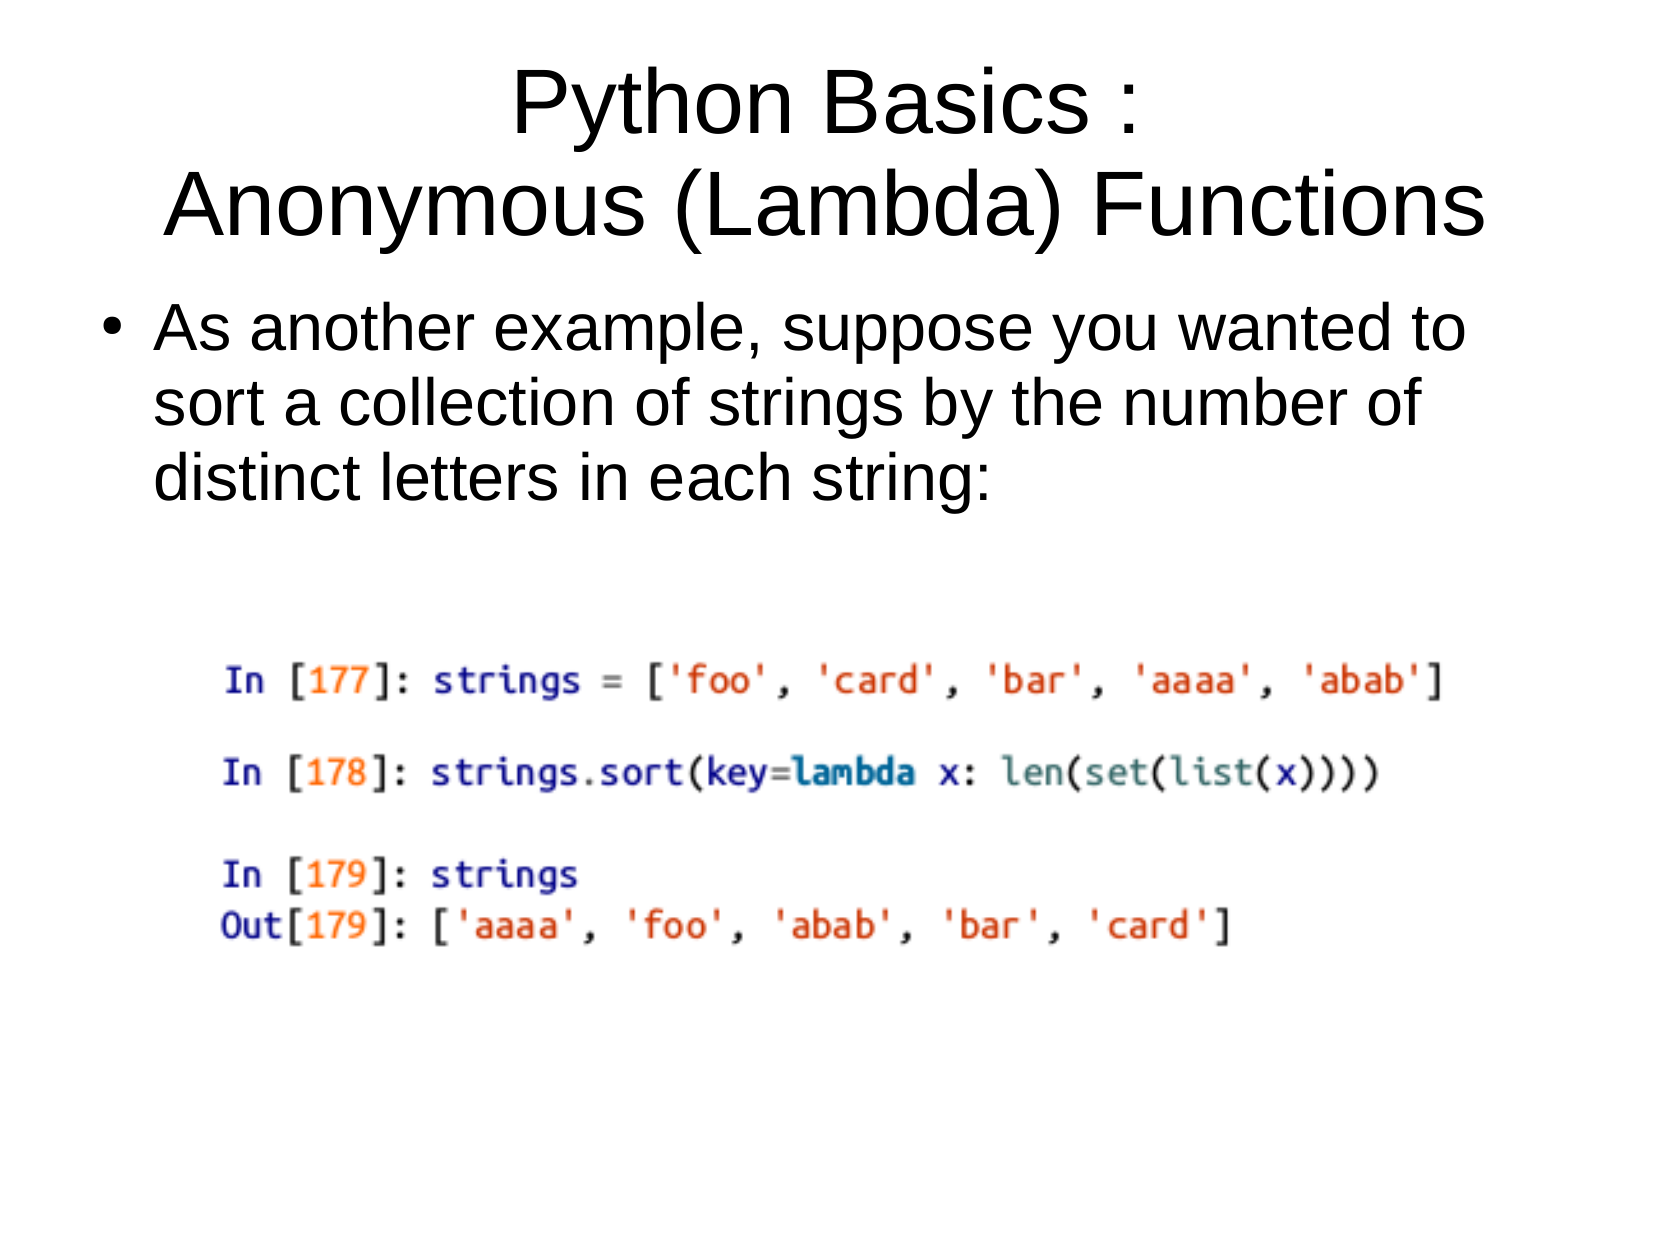

# Python Basics : Anonymous (Lambda) Functions
As another example, suppose you wanted to sort a collection of strings by the number of distinct letters in each string: